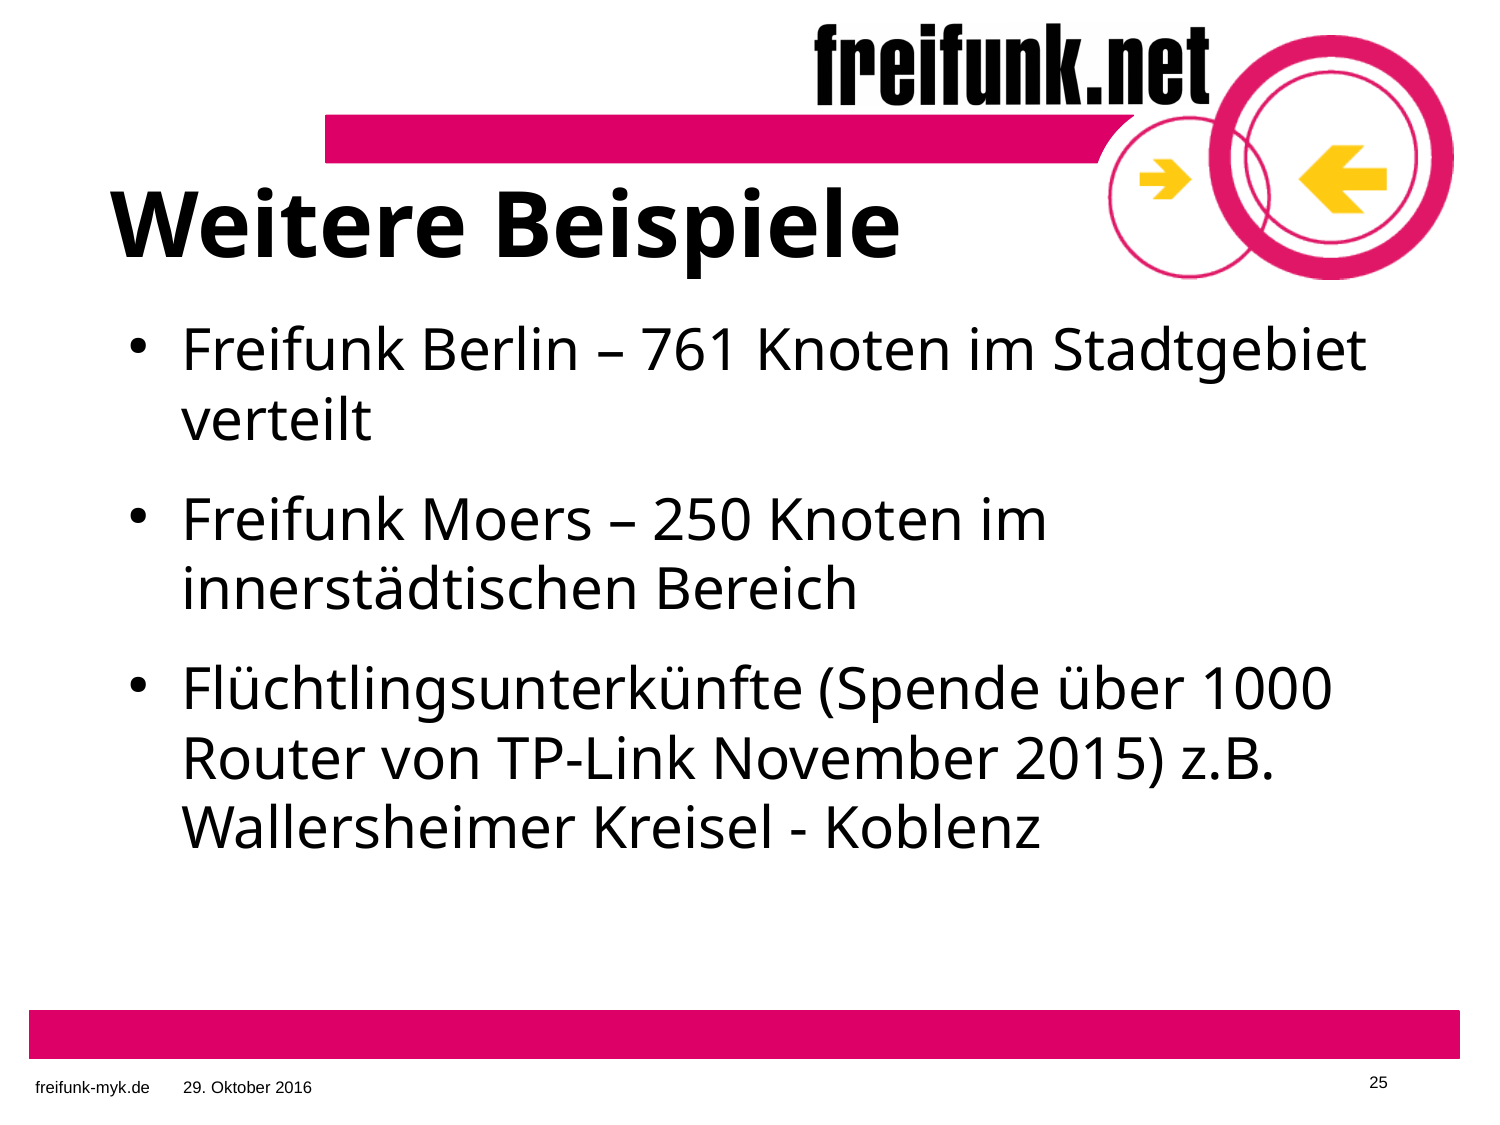

# Weitere Beispiele
Freifunk Berlin – 761 Knoten im Stadtgebiet verteilt
Freifunk Moers – 250 Knoten im innerstädtischen Bereich
Flüchtlingsunterkünfte (Spende über 1000 Router von TP-Link November 2015) z.B. Wallersheimer Kreisel - Koblenz
25
freifunk-myk.de